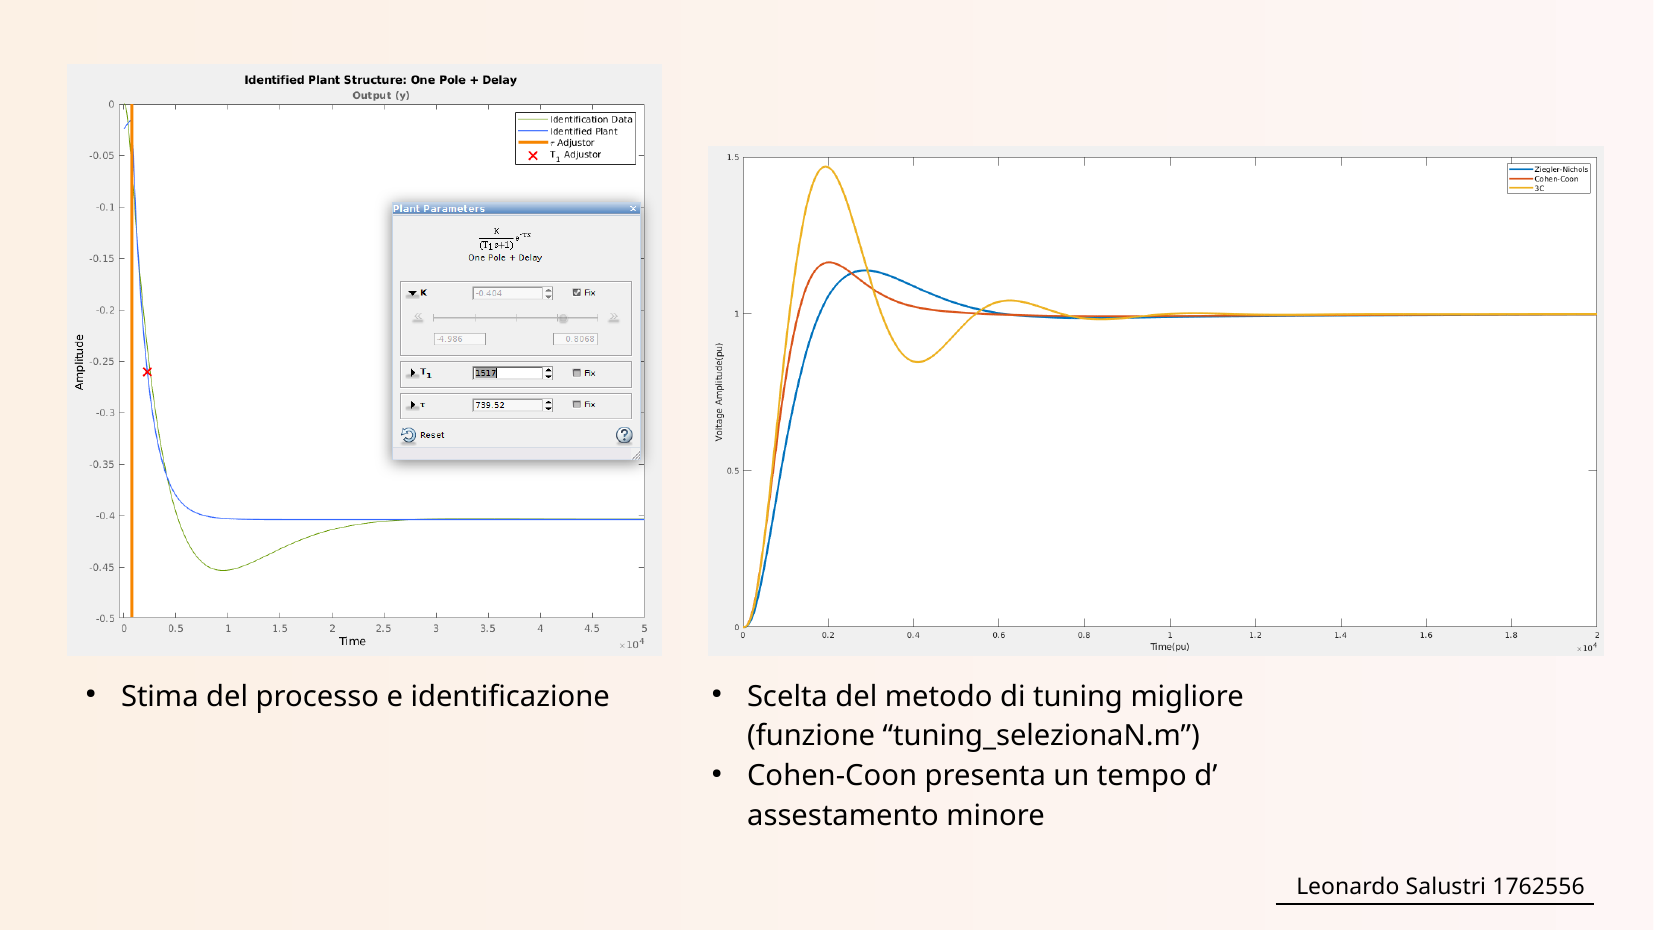

Stima del processo e identificazione
Scelta del metodo di tuning migliore (funzione “tuning_selezionaN.m”)
Cohen-Coon presenta un tempo d’ assestamento minore
Leonardo Salustri 1762556